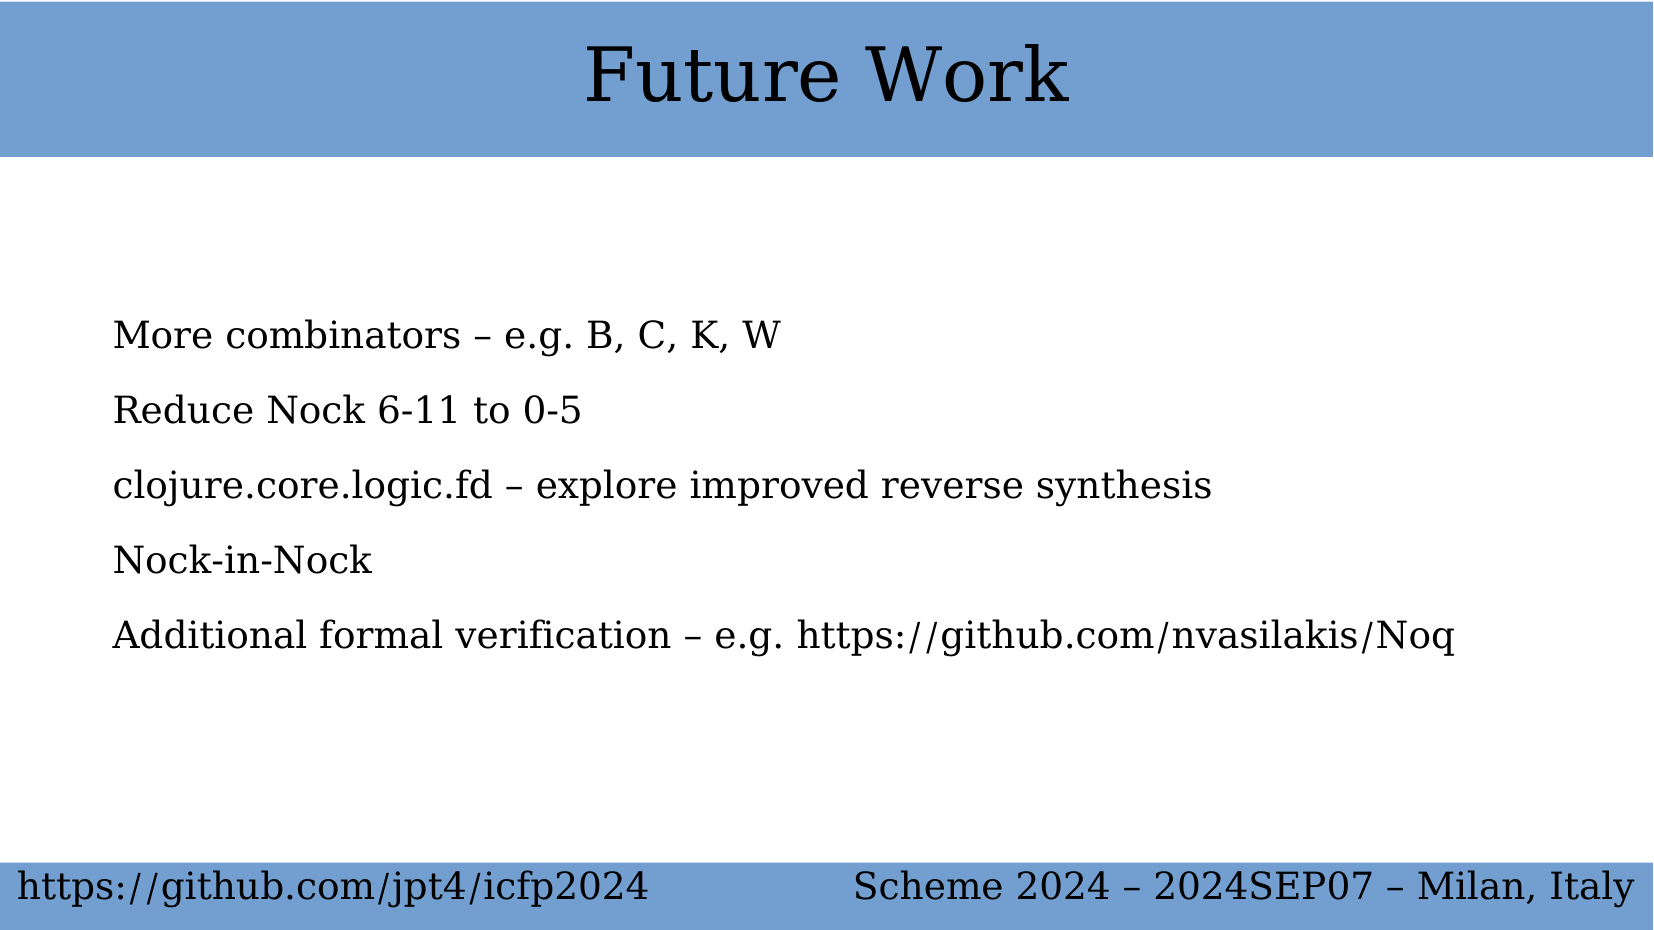

# Future Work
More combinators – e.g. B, C, K, W
Reduce Nock 6-11 to 0-5
clojure.core.logic.fd – explore improved reverse synthesis
Nock-in-Nock
Additional formal verification – e.g. https://github.com/nvasilakis/Noq
https://github.com/jpt4/icfp2024 Scheme 2024 – 2024SEP07 – Milan, Italy